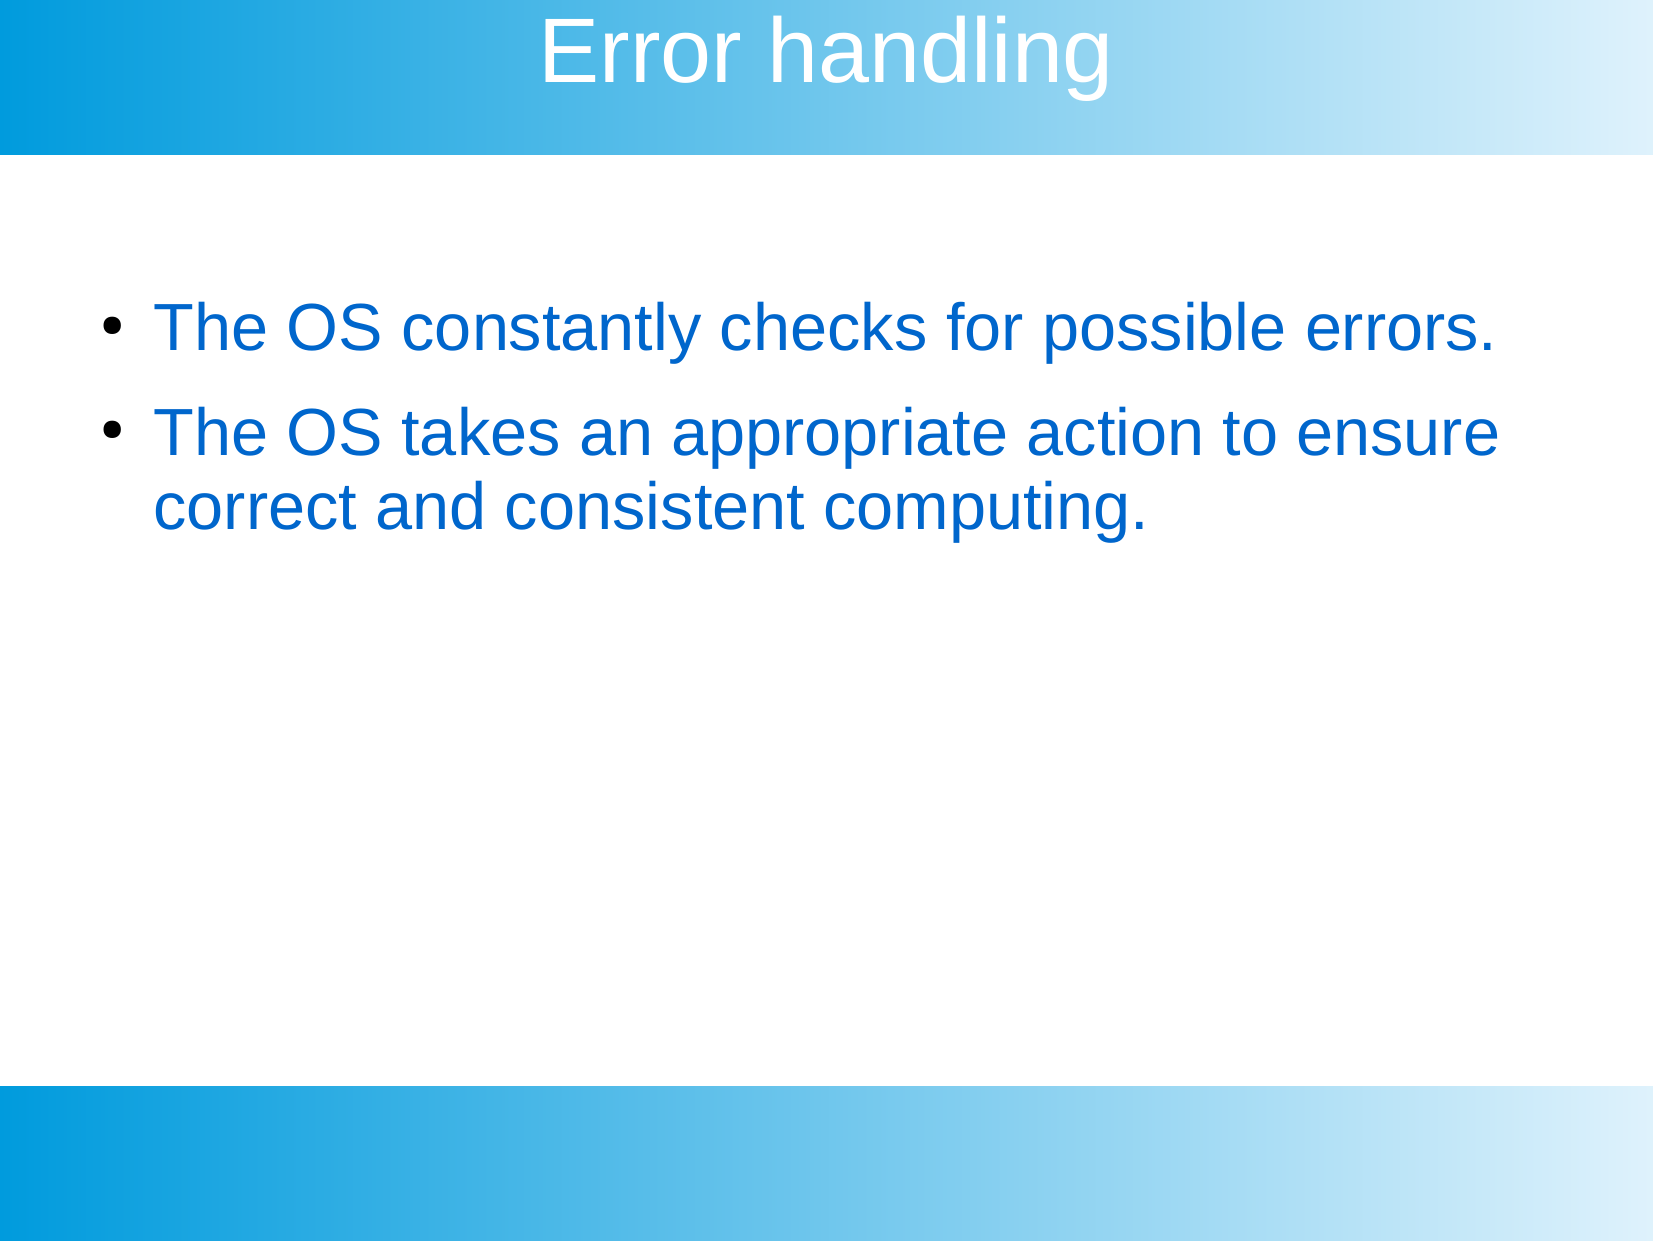

# Error handling
The OS constantly checks for possible errors.
The OS takes an appropriate action to ensure correct and consistent computing.